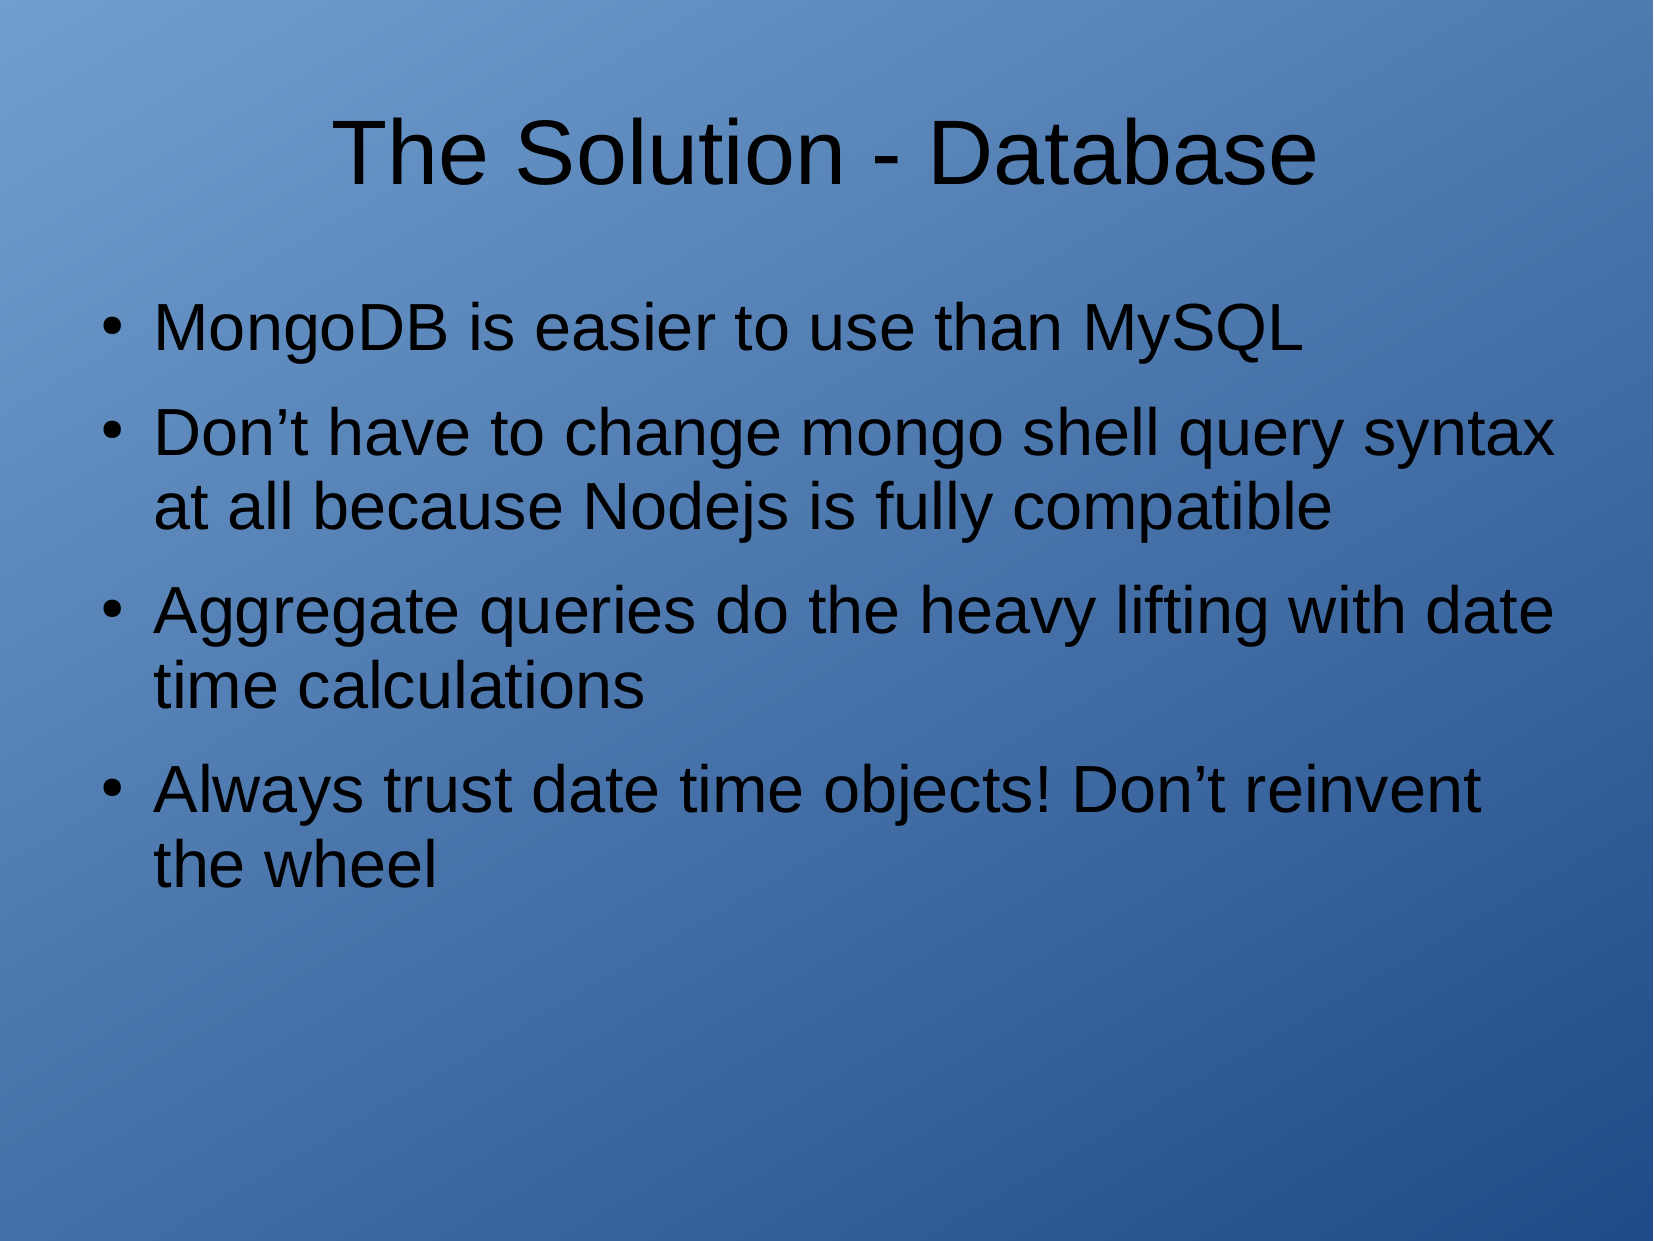

# The Solution - Database
MongoDB is easier to use than MySQL
Don’t have to change mongo shell query syntax at all because Nodejs is fully compatible
Aggregate queries do the heavy lifting with date time calculations
Always trust date time objects! Don’t reinvent the wheel